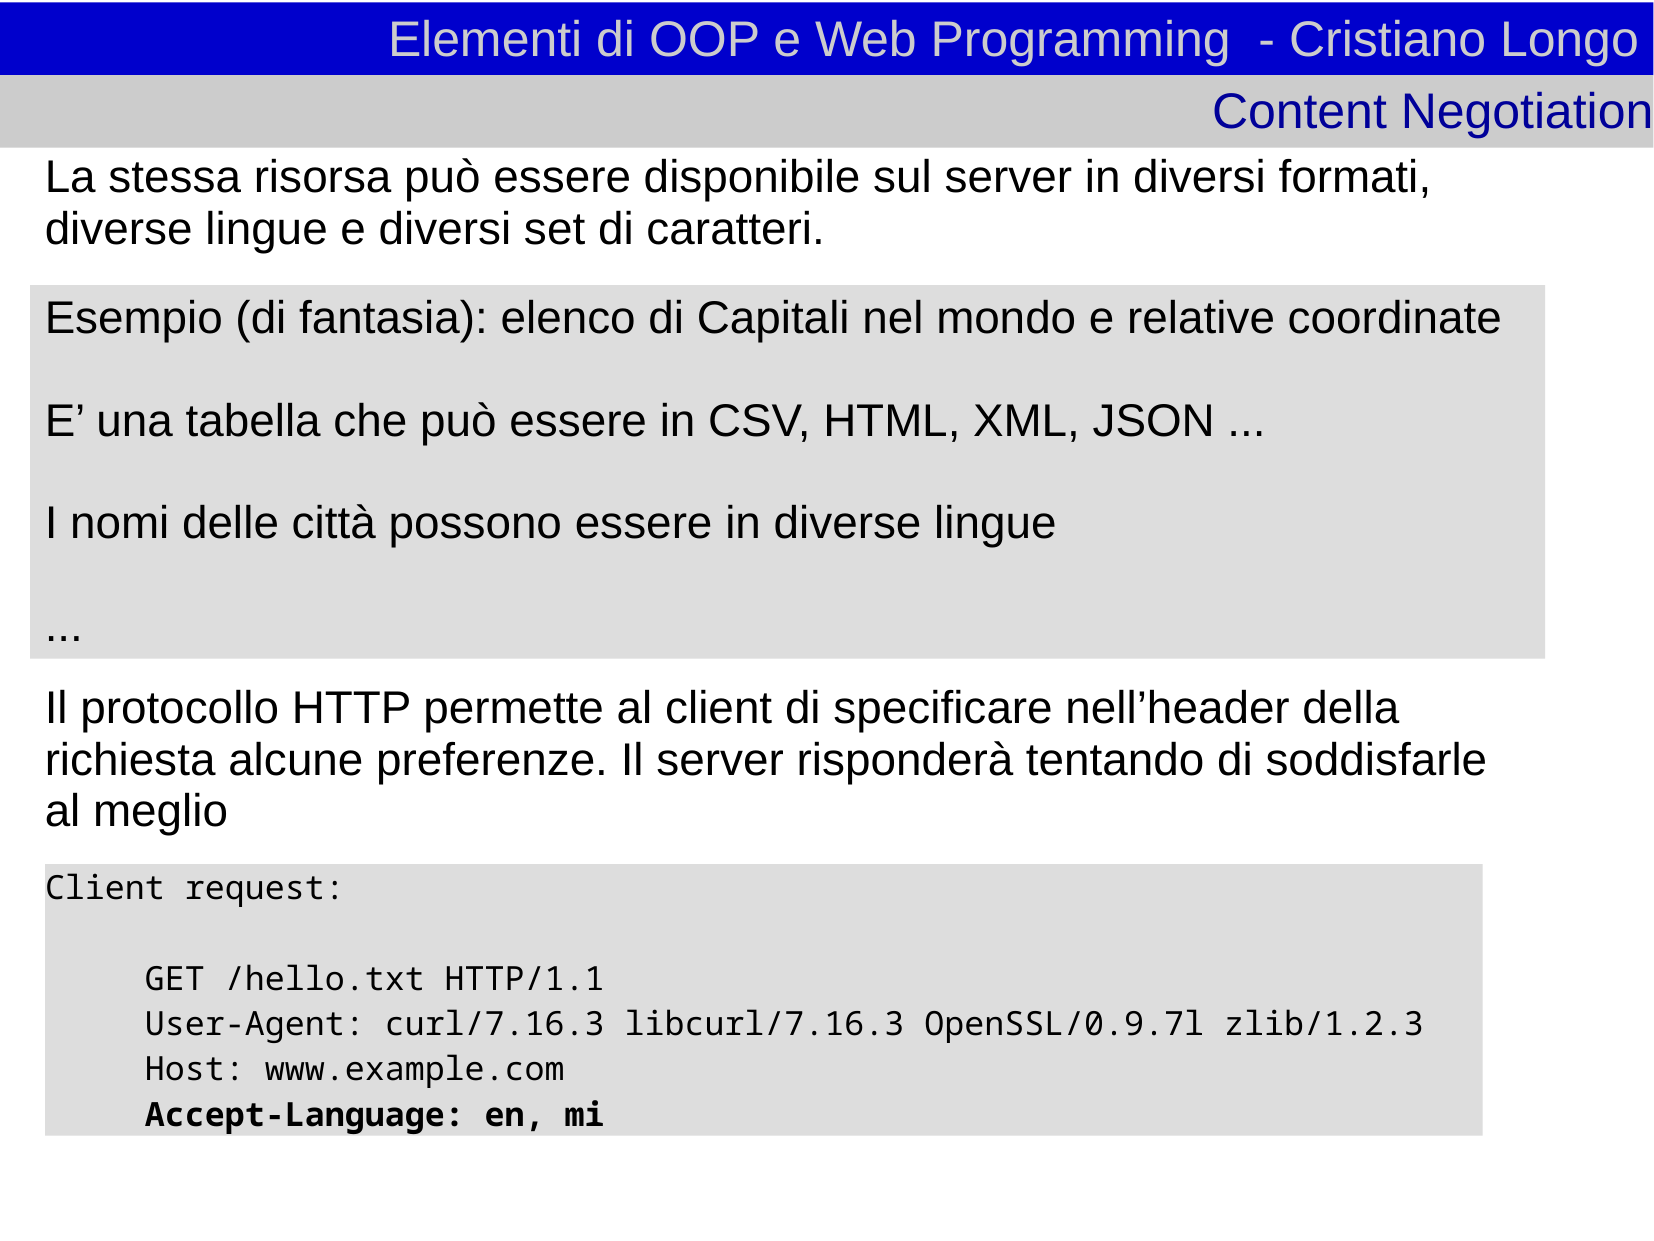

# Elementi di OOP e Web Programming - Cristiano Longo
Content Negotiation
La stessa risorsa può essere disponibile sul server in diversi formati,
diverse lingue e diversi set di caratteri.
Esempio (di fantasia): elenco di Capitali nel mondo e relative coordinate
E’ una tabella che può essere in CSV, HTML, XML, JSON ...
I nomi delle città possono essere in diverse lingue
...
Il protocollo HTTP permette al client di specificare nell’header della richiesta alcune preferenze. Il server risponderà tentando di soddisfarle al meglio
Client request:
 GET /hello.txt HTTP/1.1
 User-Agent: curl/7.16.3 libcurl/7.16.3 OpenSSL/0.9.7l zlib/1.2.3
 Host: www.example.com
 Accept-Language: en, mi